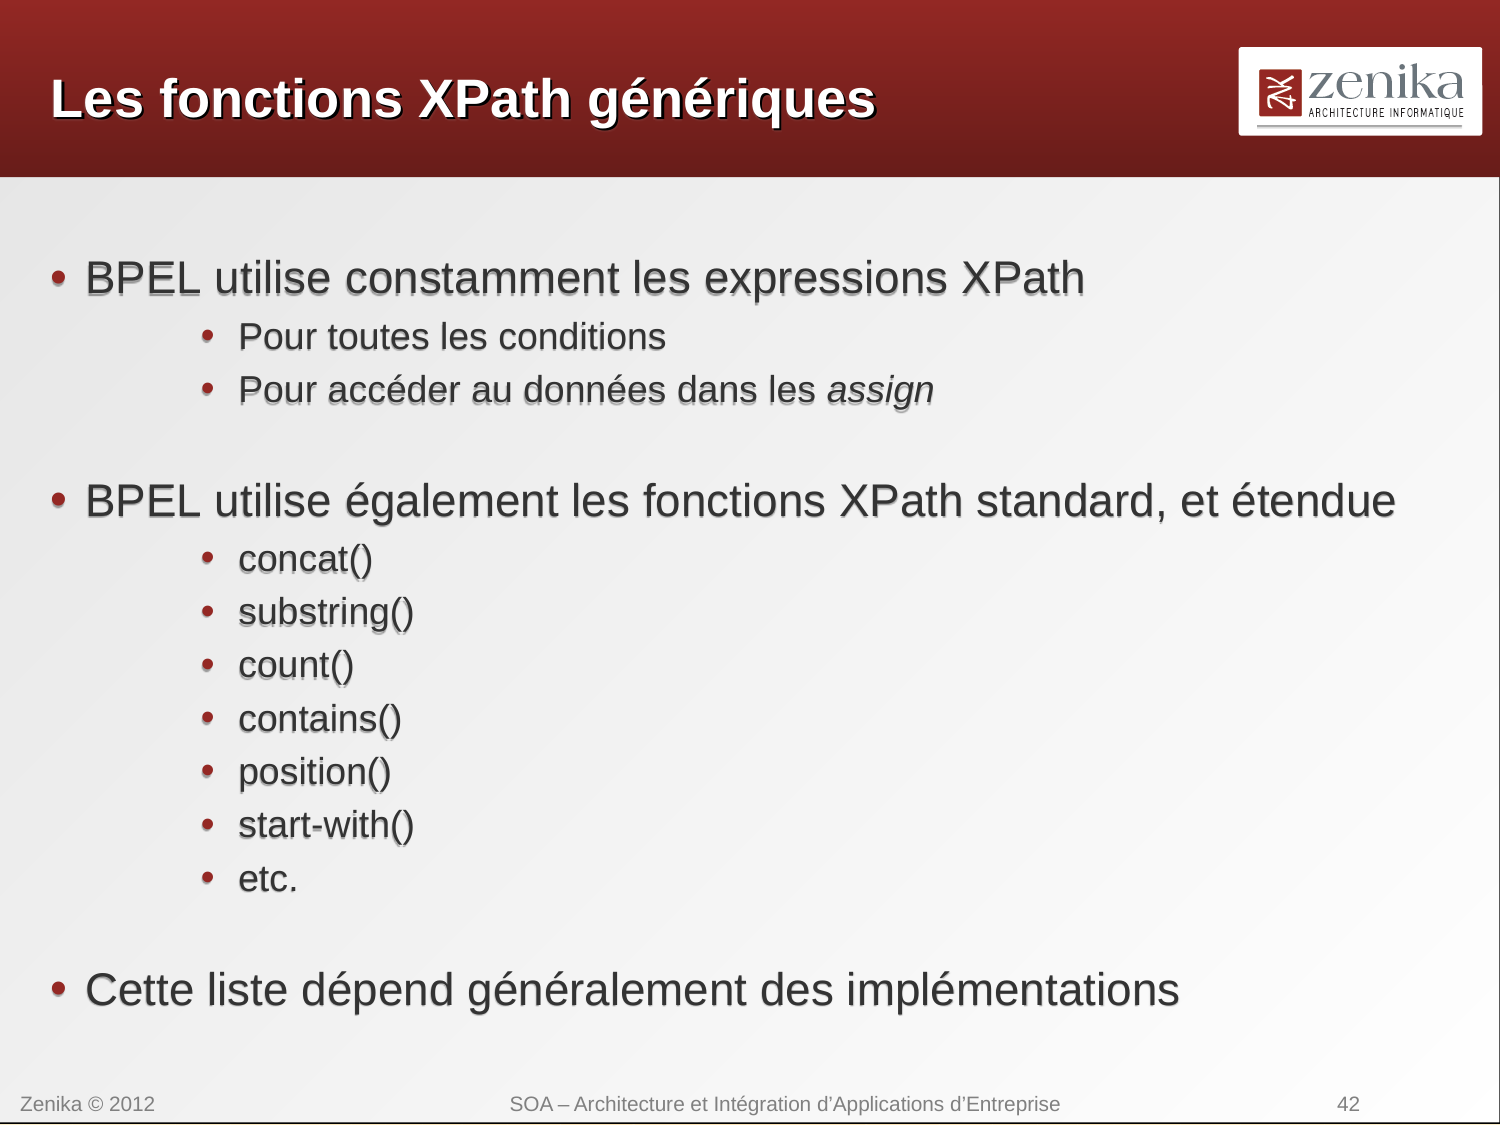

# Les fonctions XPath génériques
BPEL utilise constamment les expressions XPath
Pour toutes les conditions
Pour accéder au données dans les assign
BPEL utilise également les fonctions XPath standard, et étendue
concat()
substring()
count()
contains()
position()
start-with()
etc.
Cette liste dépend généralement des implémentations